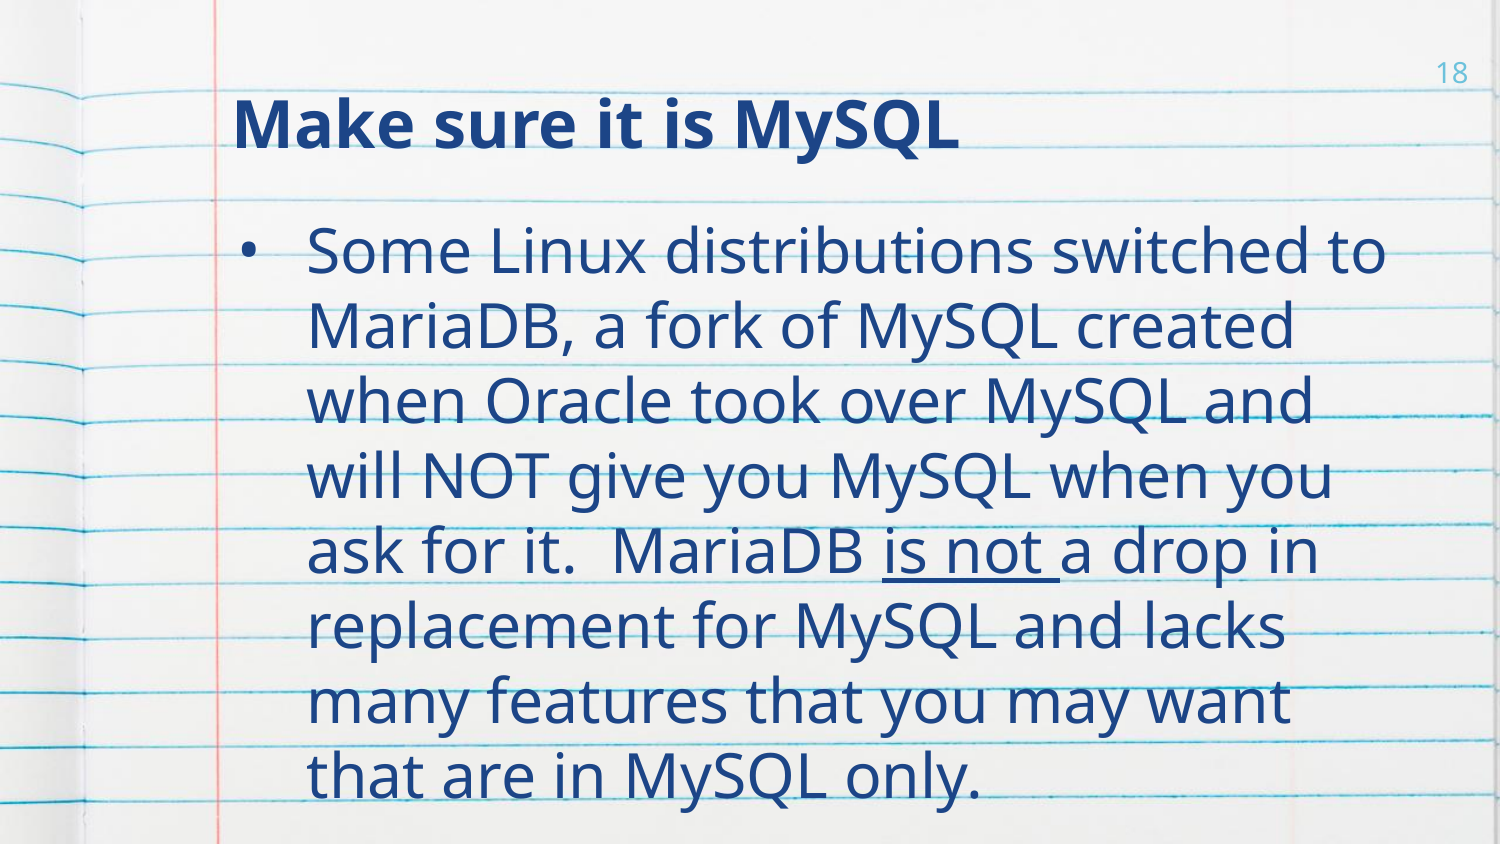

# Make sure it is MySQL
Some Linux distributions switched to MariaDB, a fork of MySQL created when Oracle took over MySQL and will NOT give you MySQL when you ask for it. MariaDB is not a drop in replacement for MySQL and lacks many features that you may want that are in MySQL only.